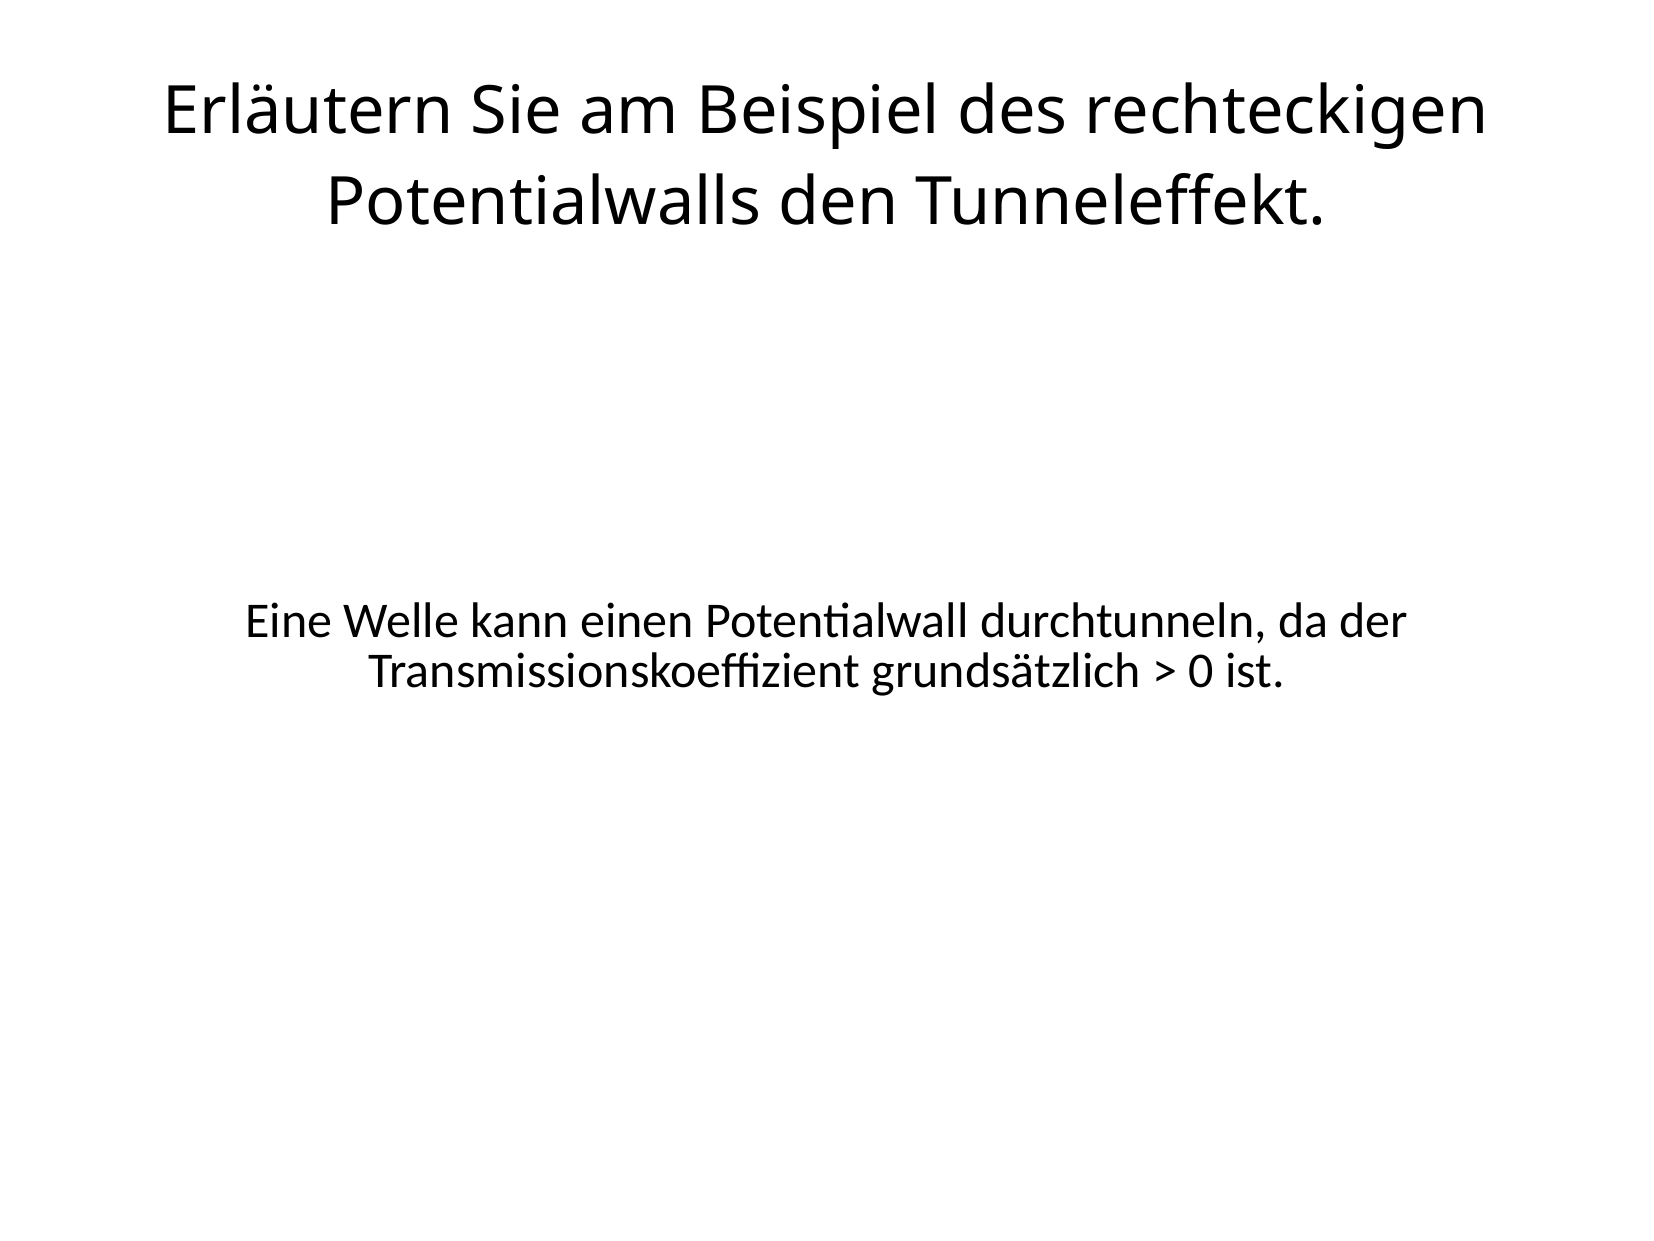

# Erläutern Sie am Beispiel des rechteckigen Potentialwalls den Tunneleffekt.
Eine Welle kann einen Potentialwall durchtunneln, da der Transmissionskoeffizient grundsätzlich > 0 ist.